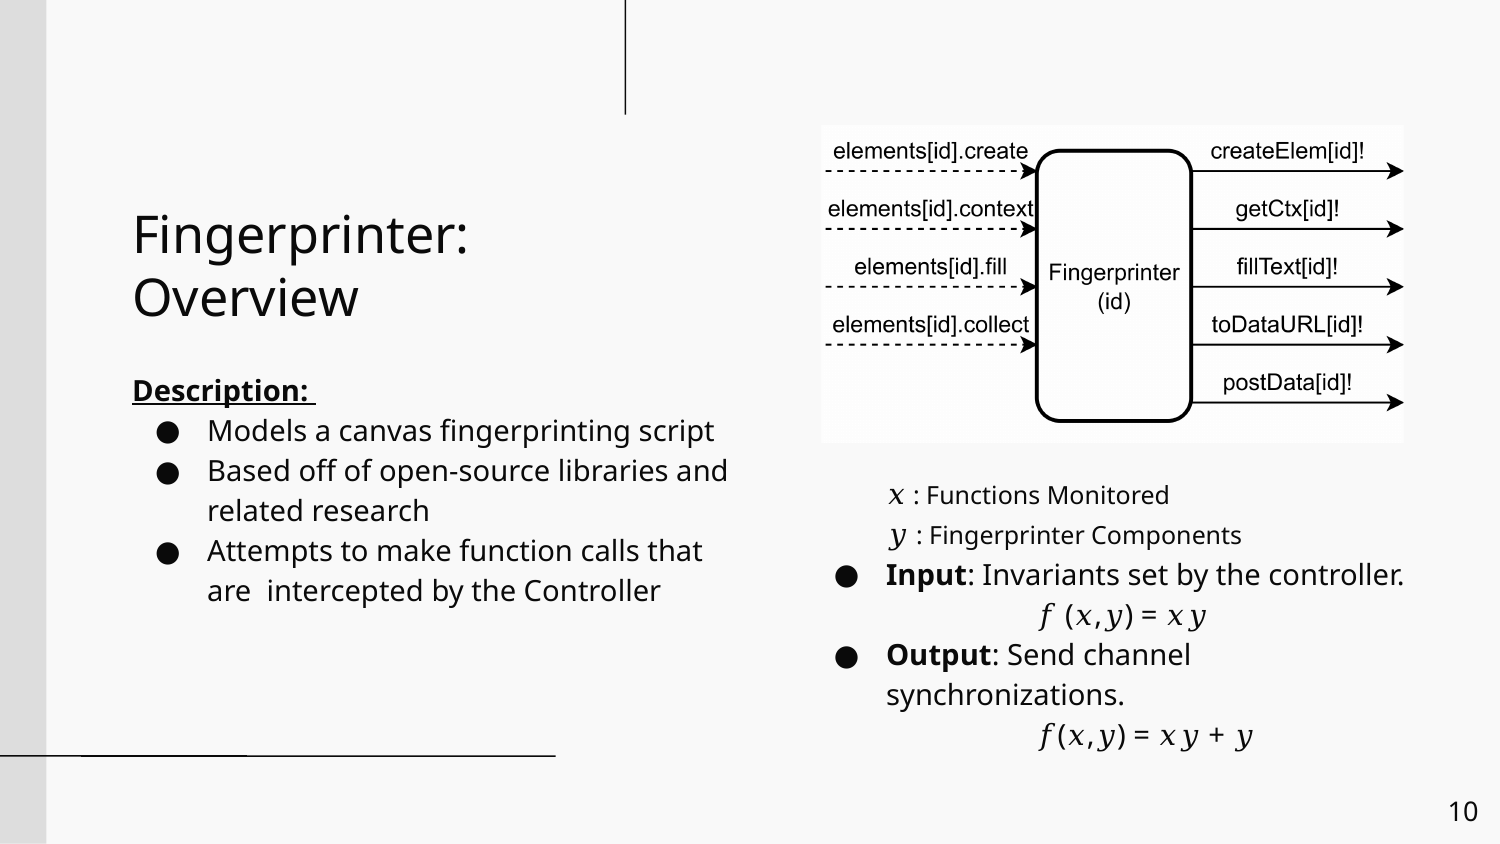

# Fingerprinter: Overview
Description:
Models a canvas fingerprinting script
Based off of open-source libraries and related research
Attempts to make function calls that are intercepted by the Controller
𝑥 : Functions Monitored
𝑦 : Fingerprinter Components
Input: Invariants set by the controller.
𝑓 (𝑥,𝑦) = 𝑥𝑦
Output: Send channel synchronizations.
𝑓(𝑥,𝑦) = 𝑥𝑦 + 𝑦